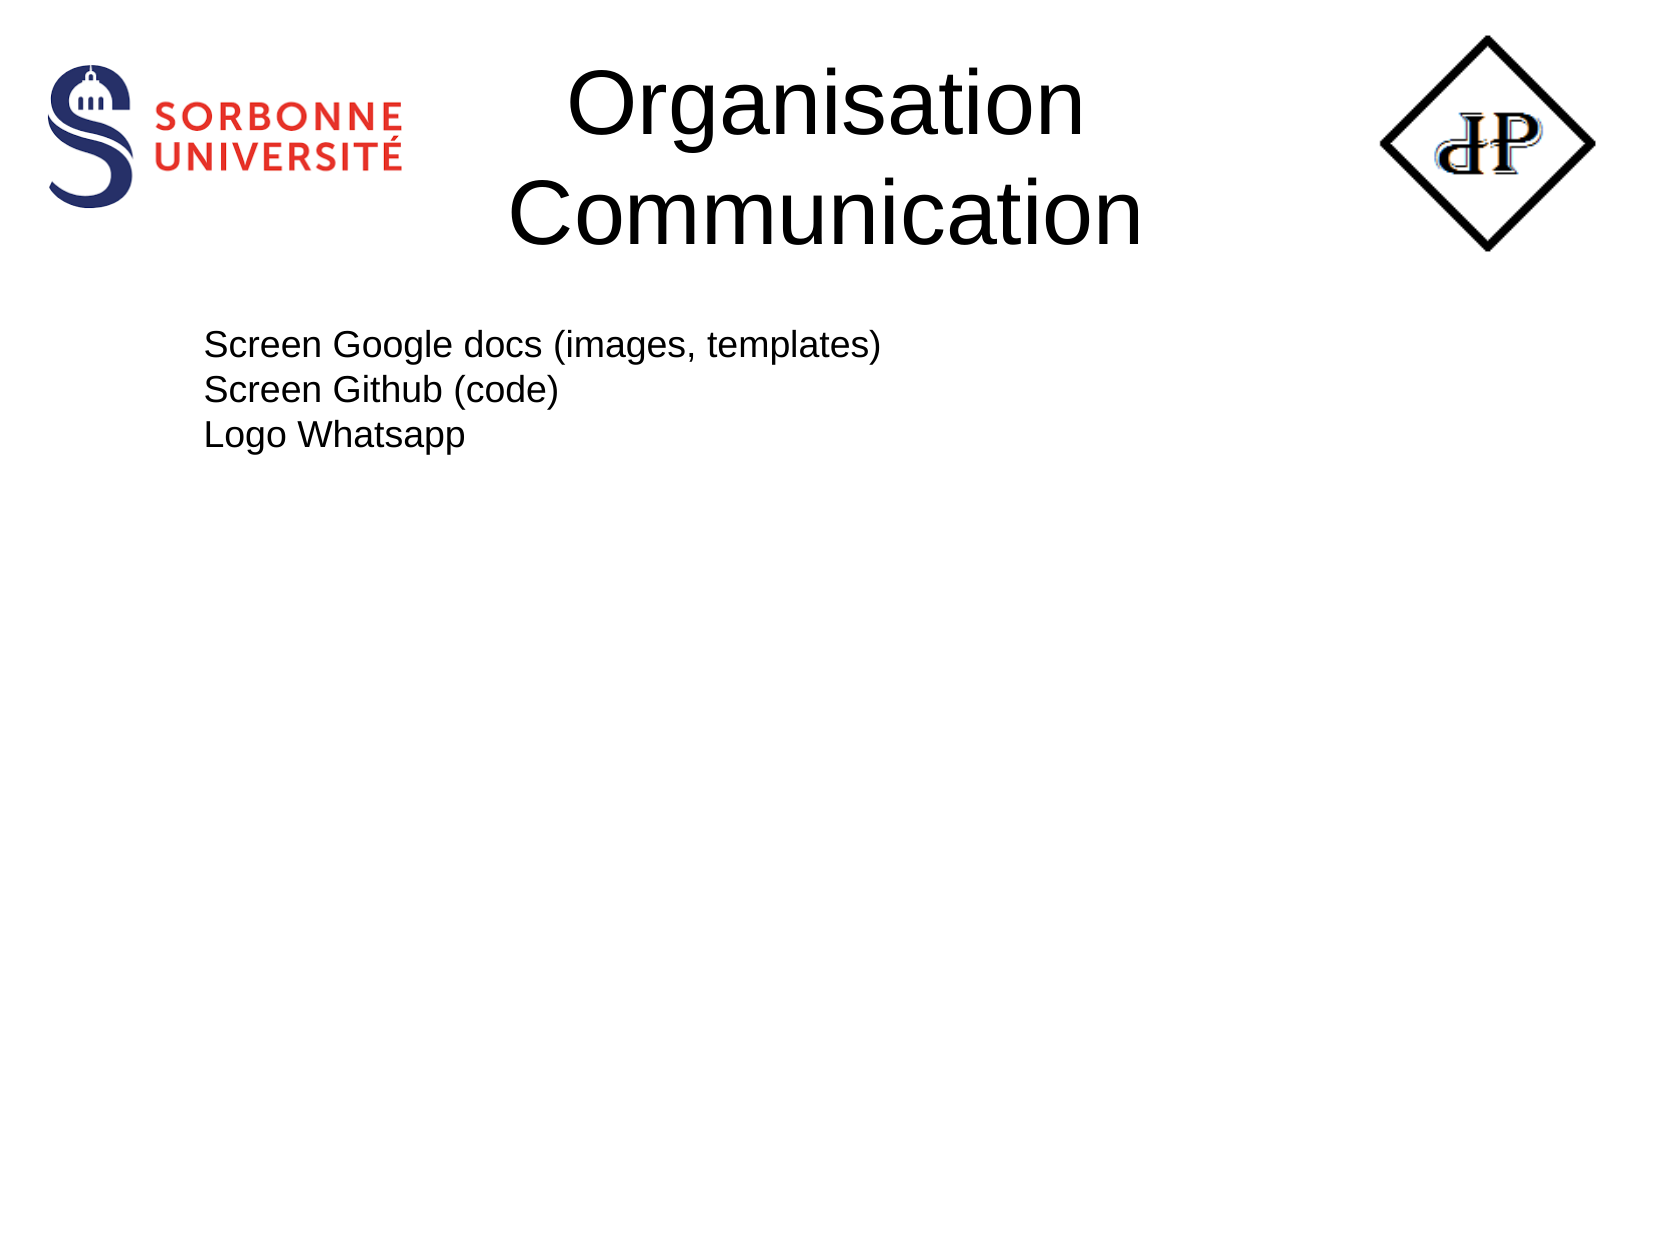

# Organisation Communication
Screen Google docs (images, templates)
Screen Github (code)
Logo Whatsapp